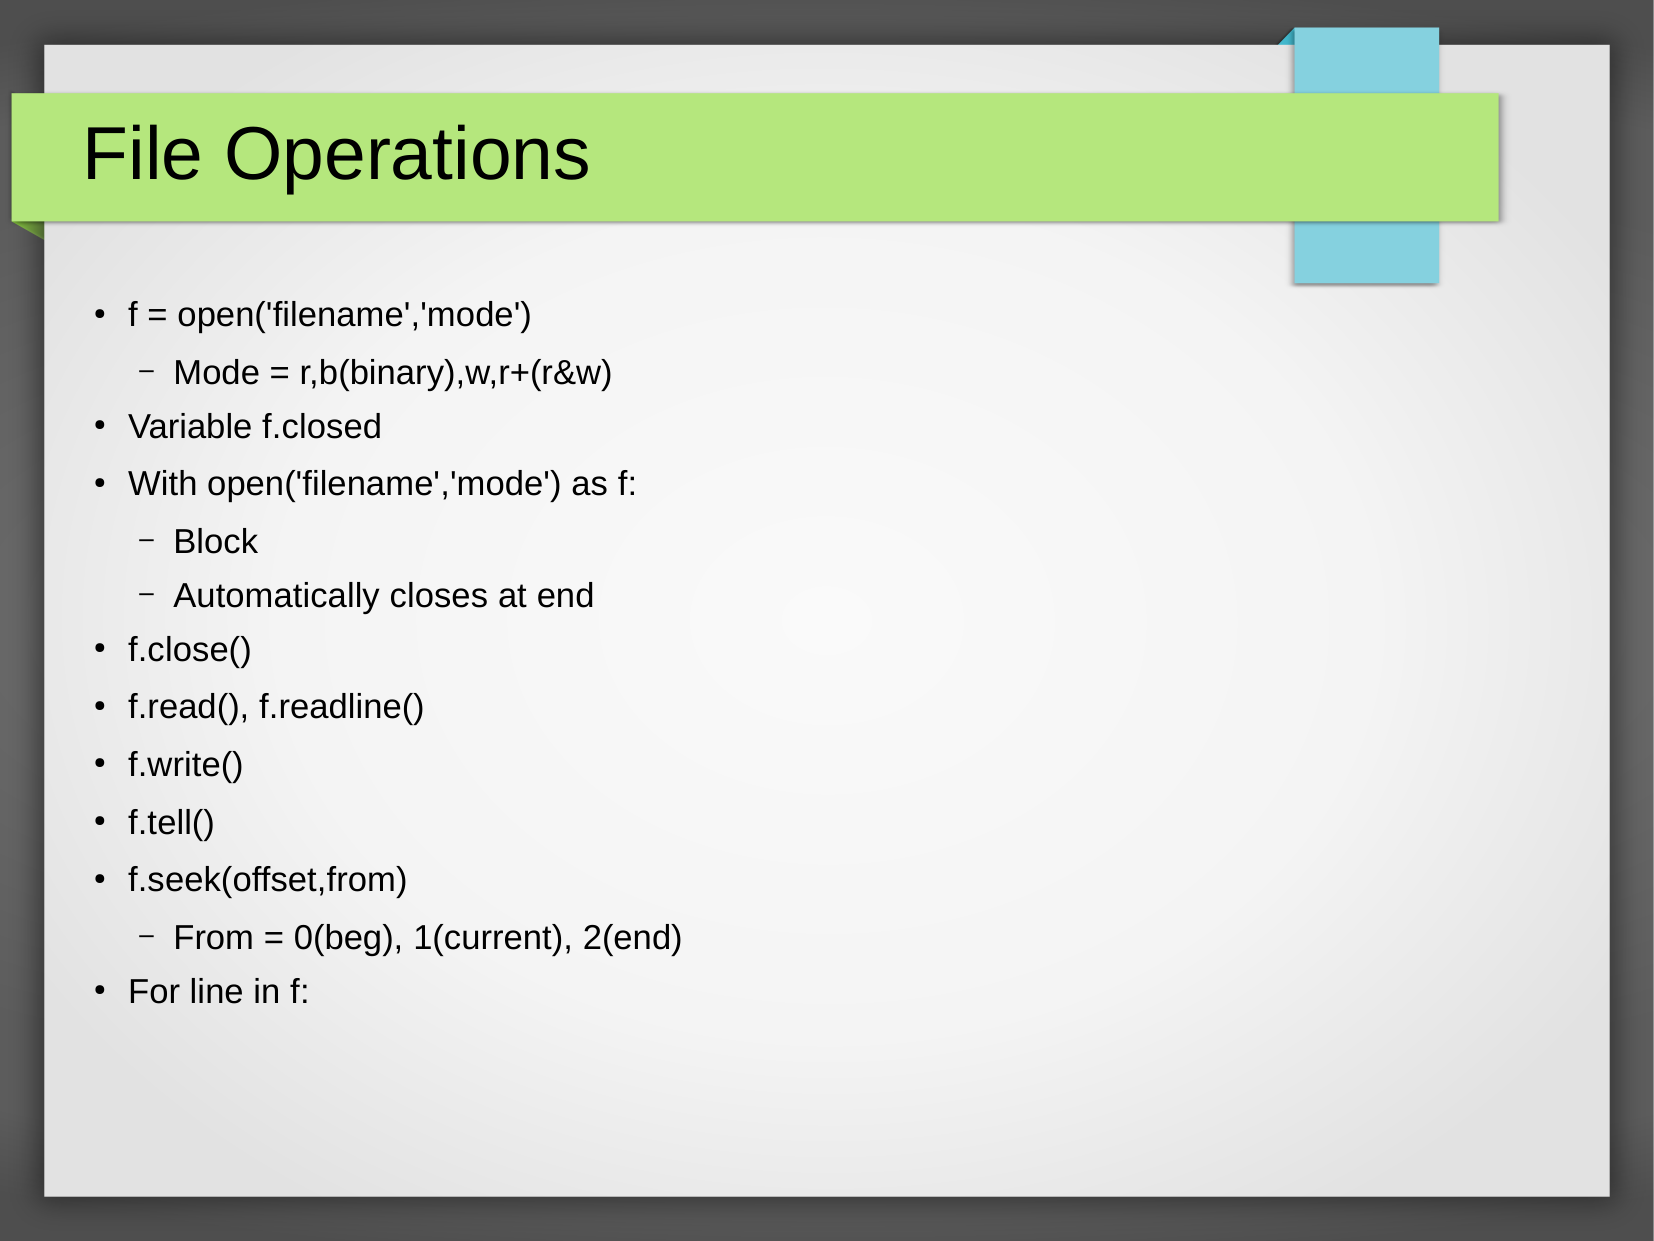

# File Operations
f = open('filename','mode')
Mode = r,b(binary),w,r+(r&w)
Variable f.closed
With open('filename','mode') as f:
Block
Automatically closes at end
f.close()
f.read(), f.readline()
f.write()
f.tell()
f.seek(offset,from)
From = 0(beg), 1(current), 2(end)
For line in f: